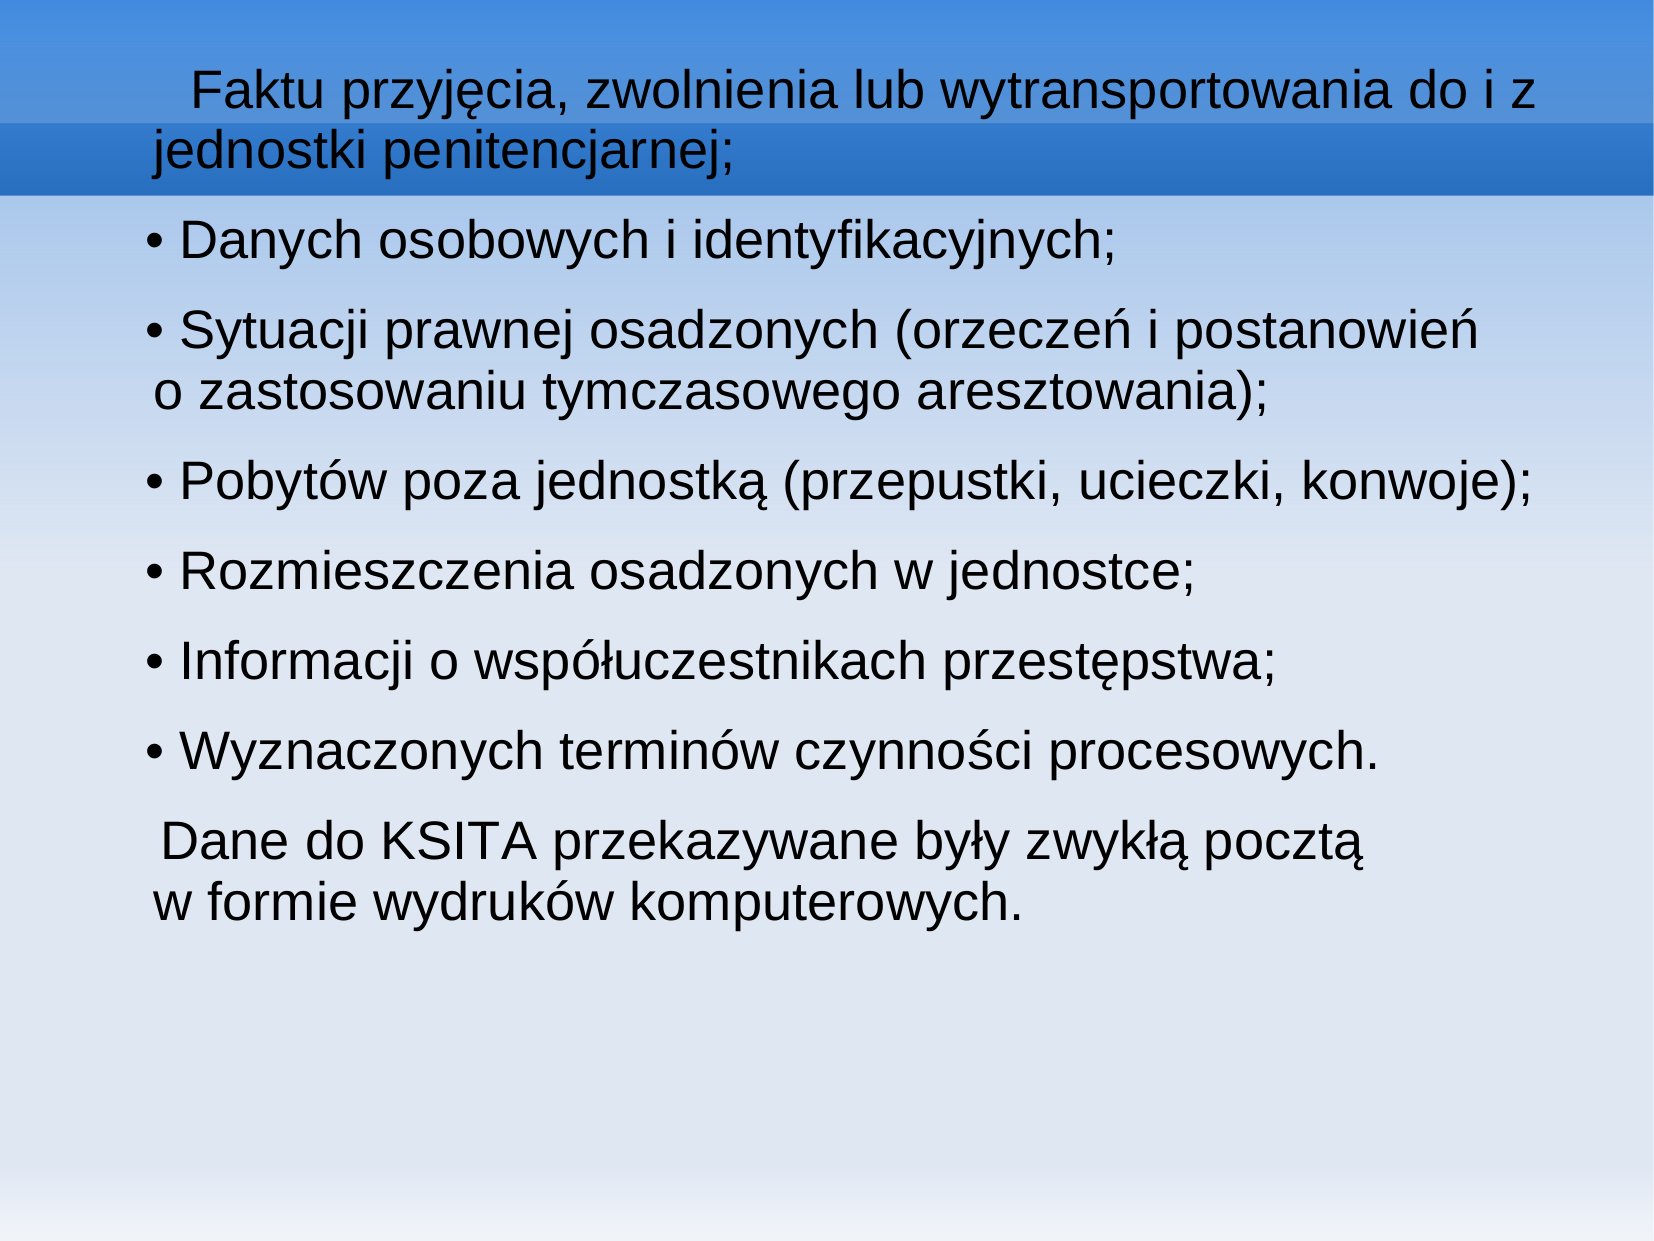

#
 Faktu przyjęcia, zwolnienia lub wytransportowania do i z jednostki penitencjarnej;
 • Danych osobowych i identyfikacyjnych;
 • Sytuacji prawnej osadzonych (orzeczeń i postanowień
o zastosowaniu tymczasowego aresztowania);
 • Pobytów poza jednostką (przepustki, ucieczki, konwoje);
 • Rozmieszczenia osadzonych w jednostce;
 • Informacji o współuczestnikach przestępstwa;
 • Wyznaczonych terminów czynności procesowych.
 Dane do KSITA przekazywane były zwykłą pocztą
w formie wydruków komputerowych.